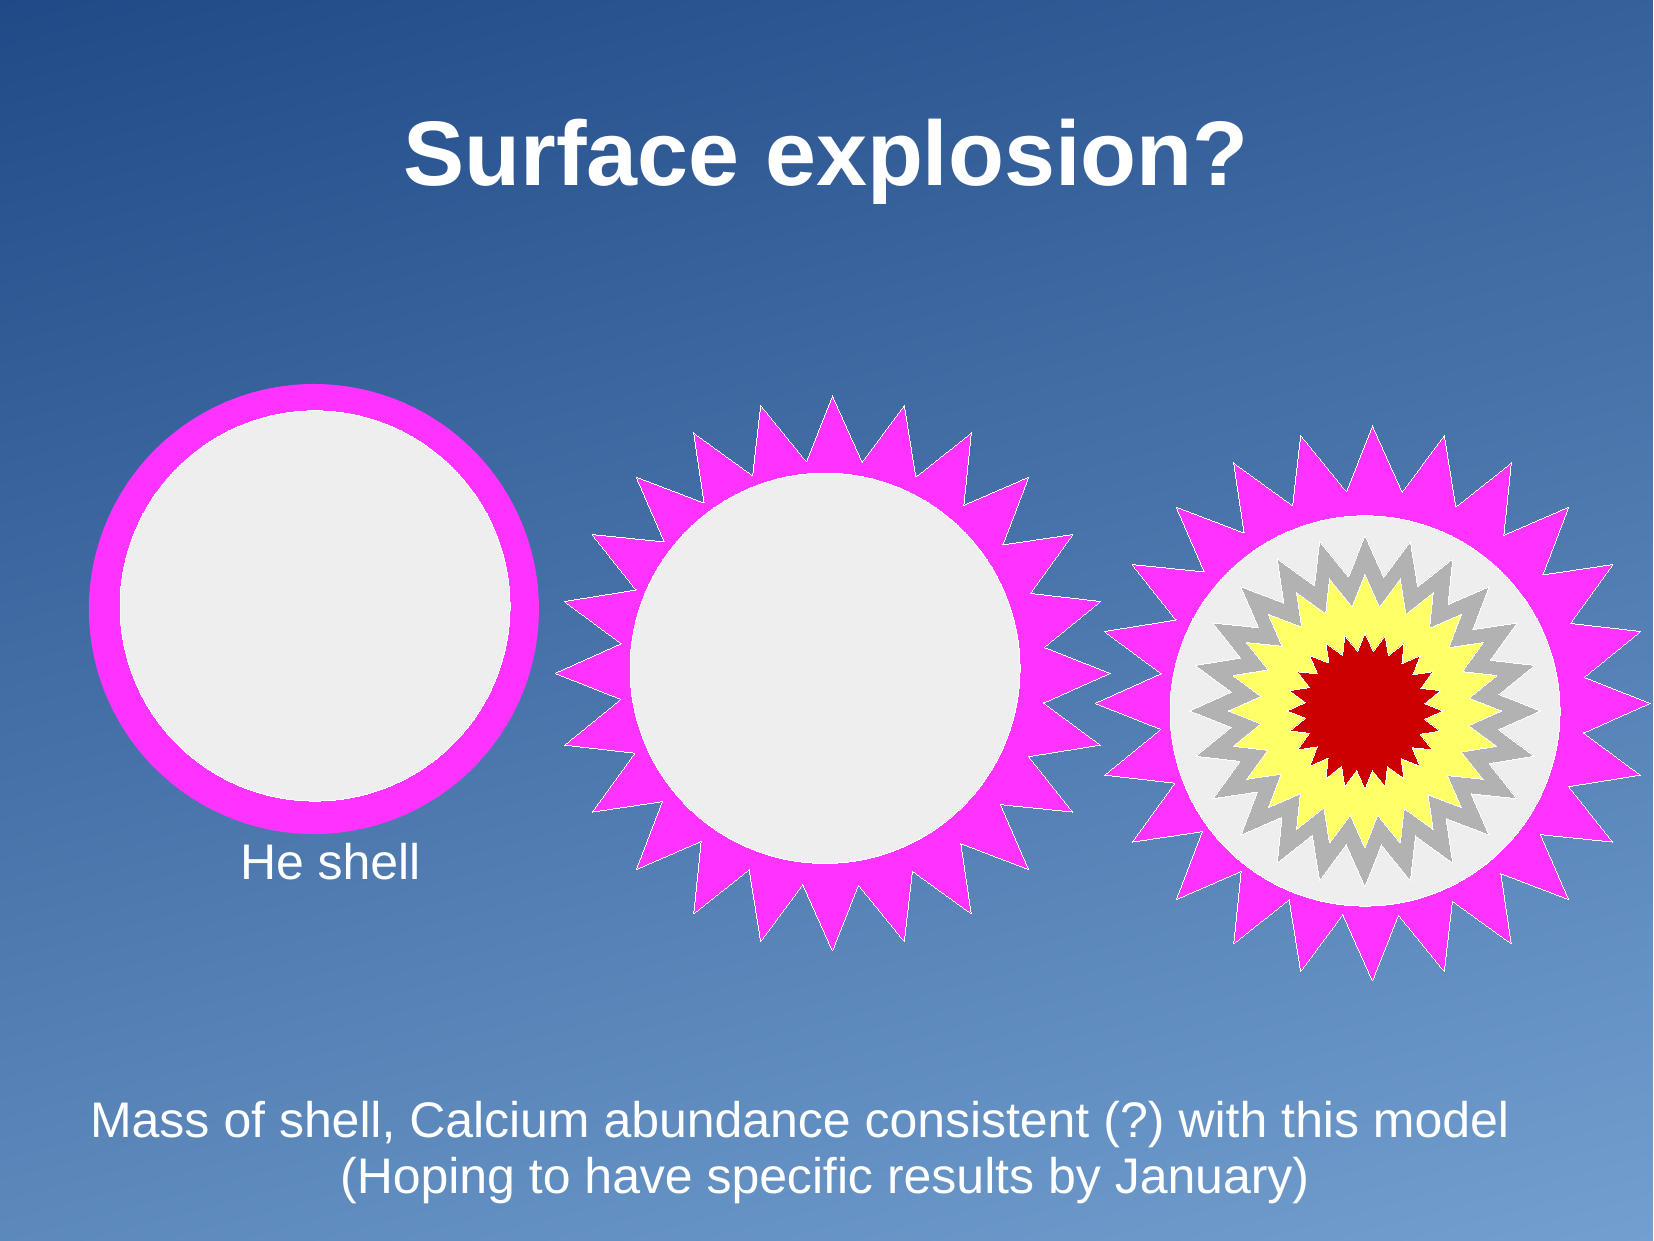

# Surface explosion?
He shell
Mass of shell, Calcium abundance consistent (?) with this model
		 (Hoping to have specific results by January)